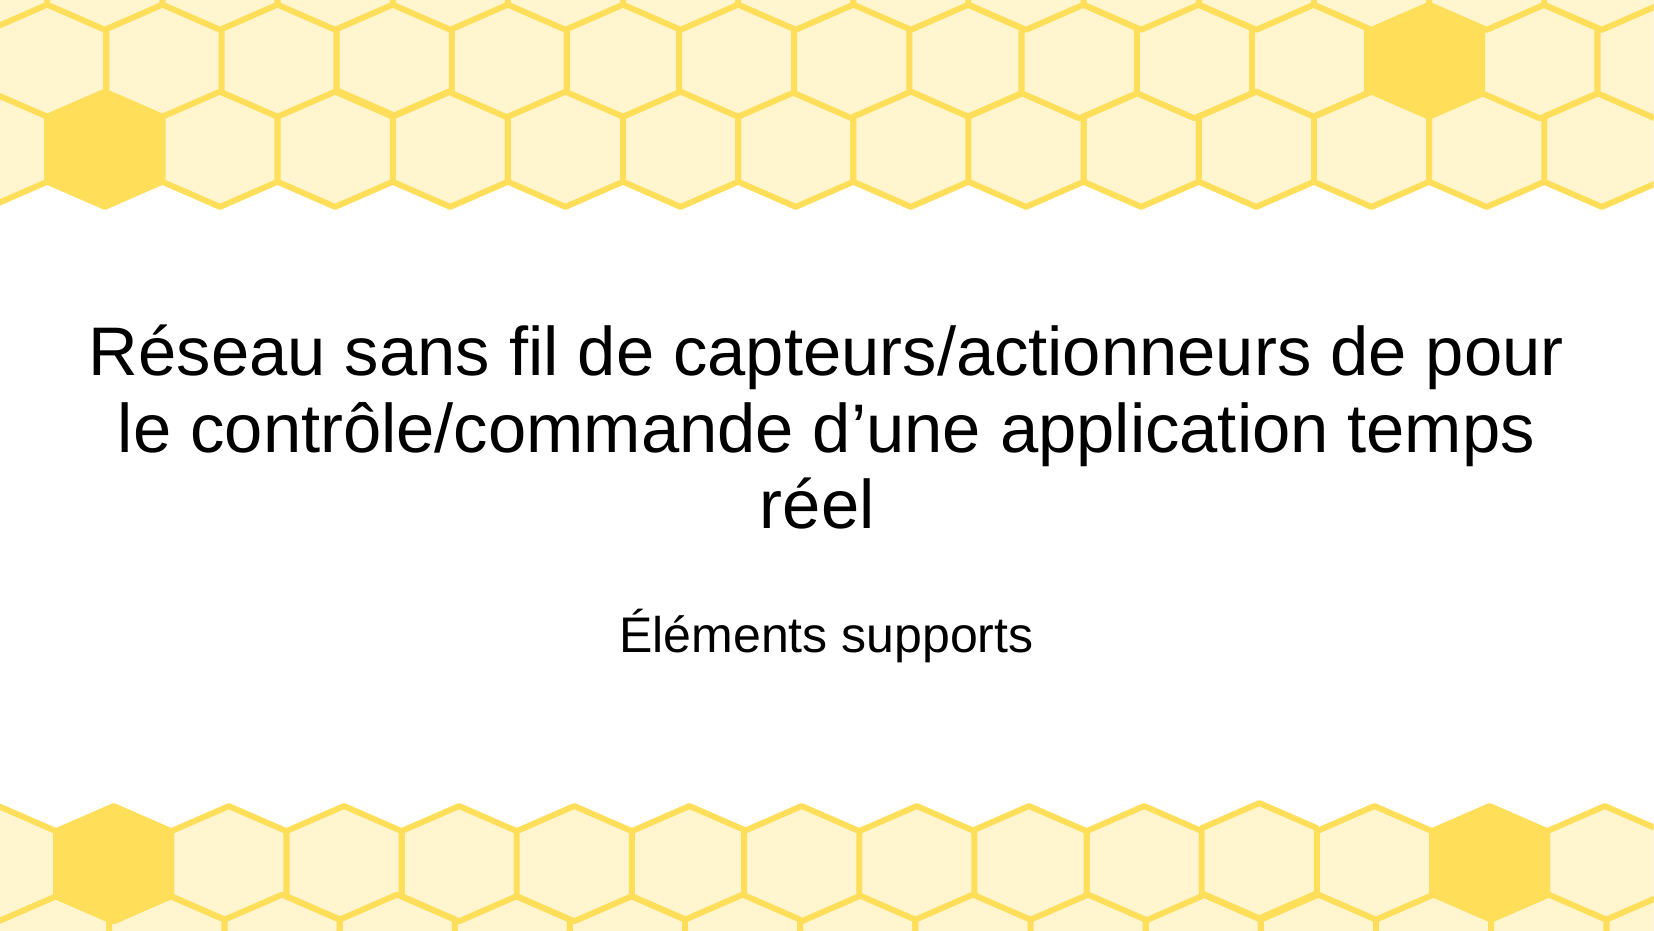

# Réseau sans fil de capteurs/actionneurs de pour le contrôle/commande d’une application temps réel
Éléments supports